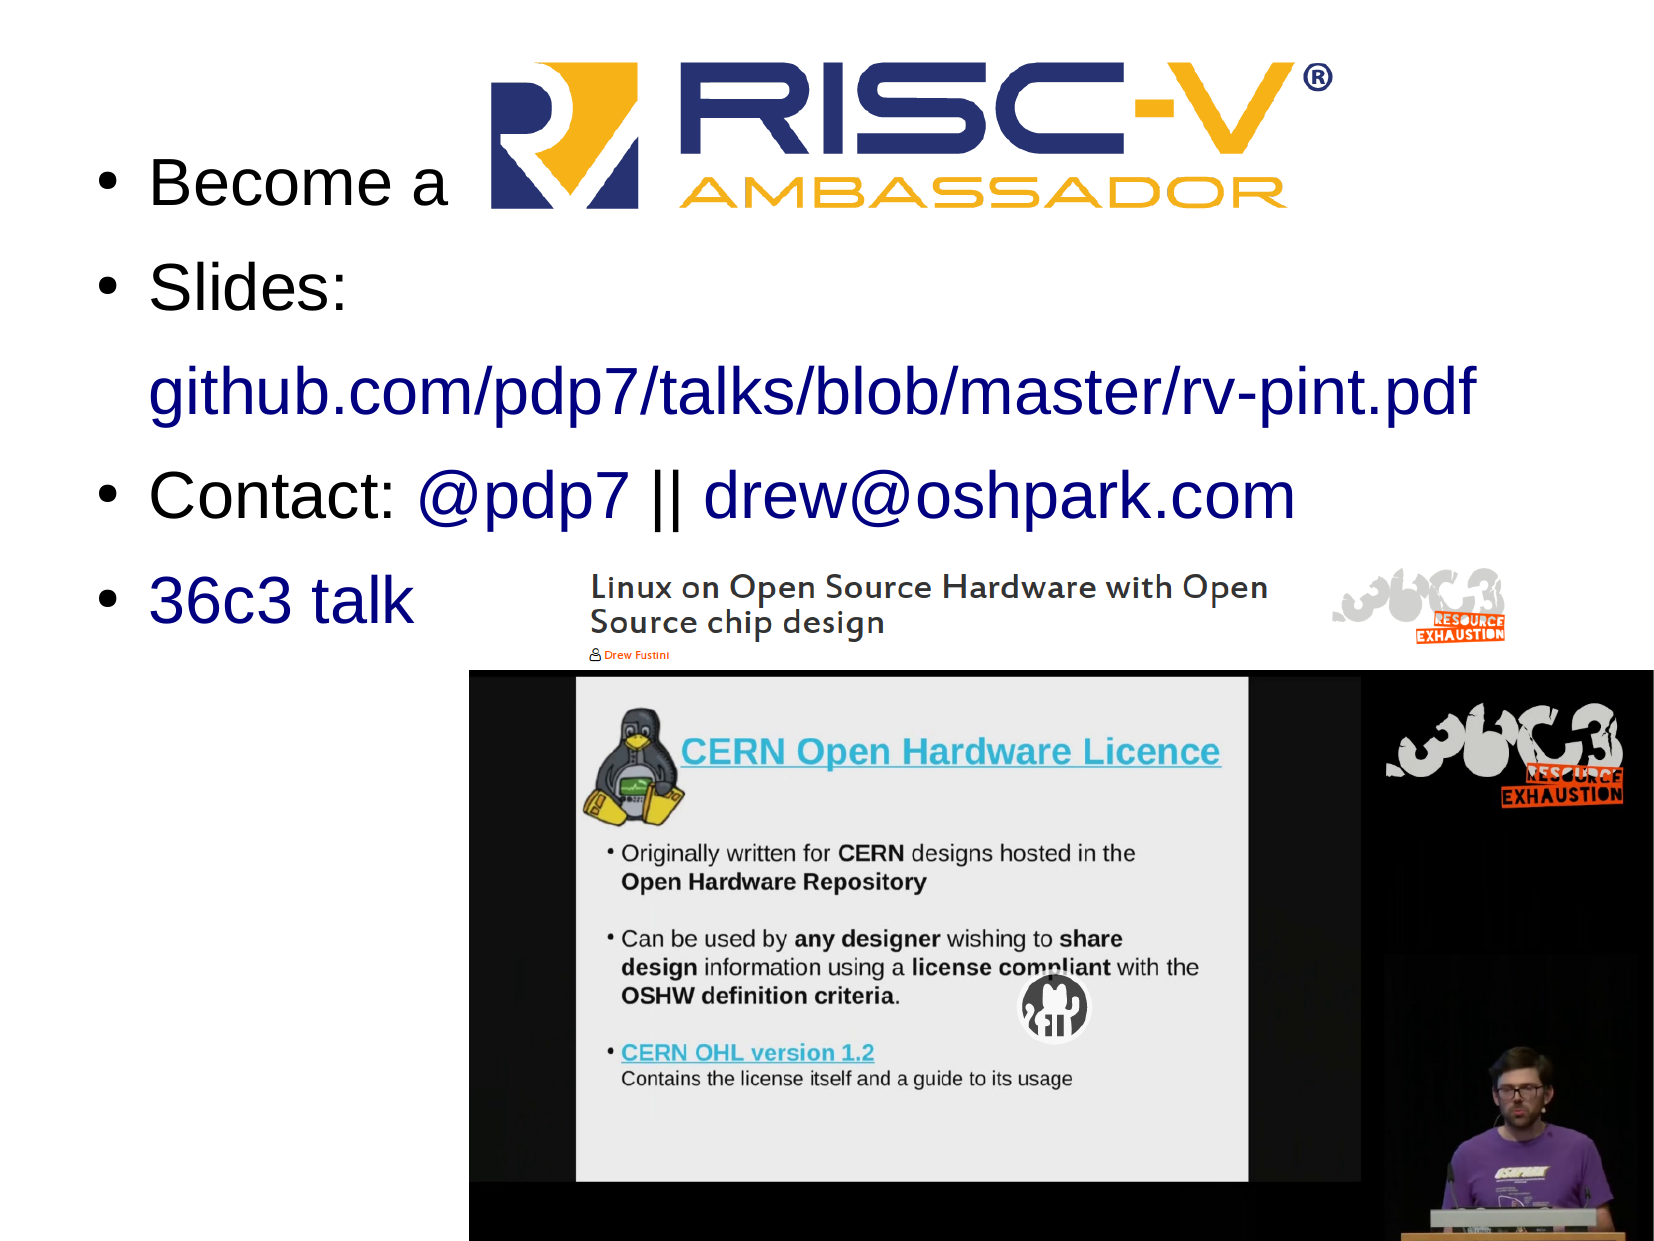

# Become a
Slides:
github.com/pdp7/talks/blob/master/rv-pint.pdf
Contact: @pdp7 || drew@oshpark.com
36c3 talk